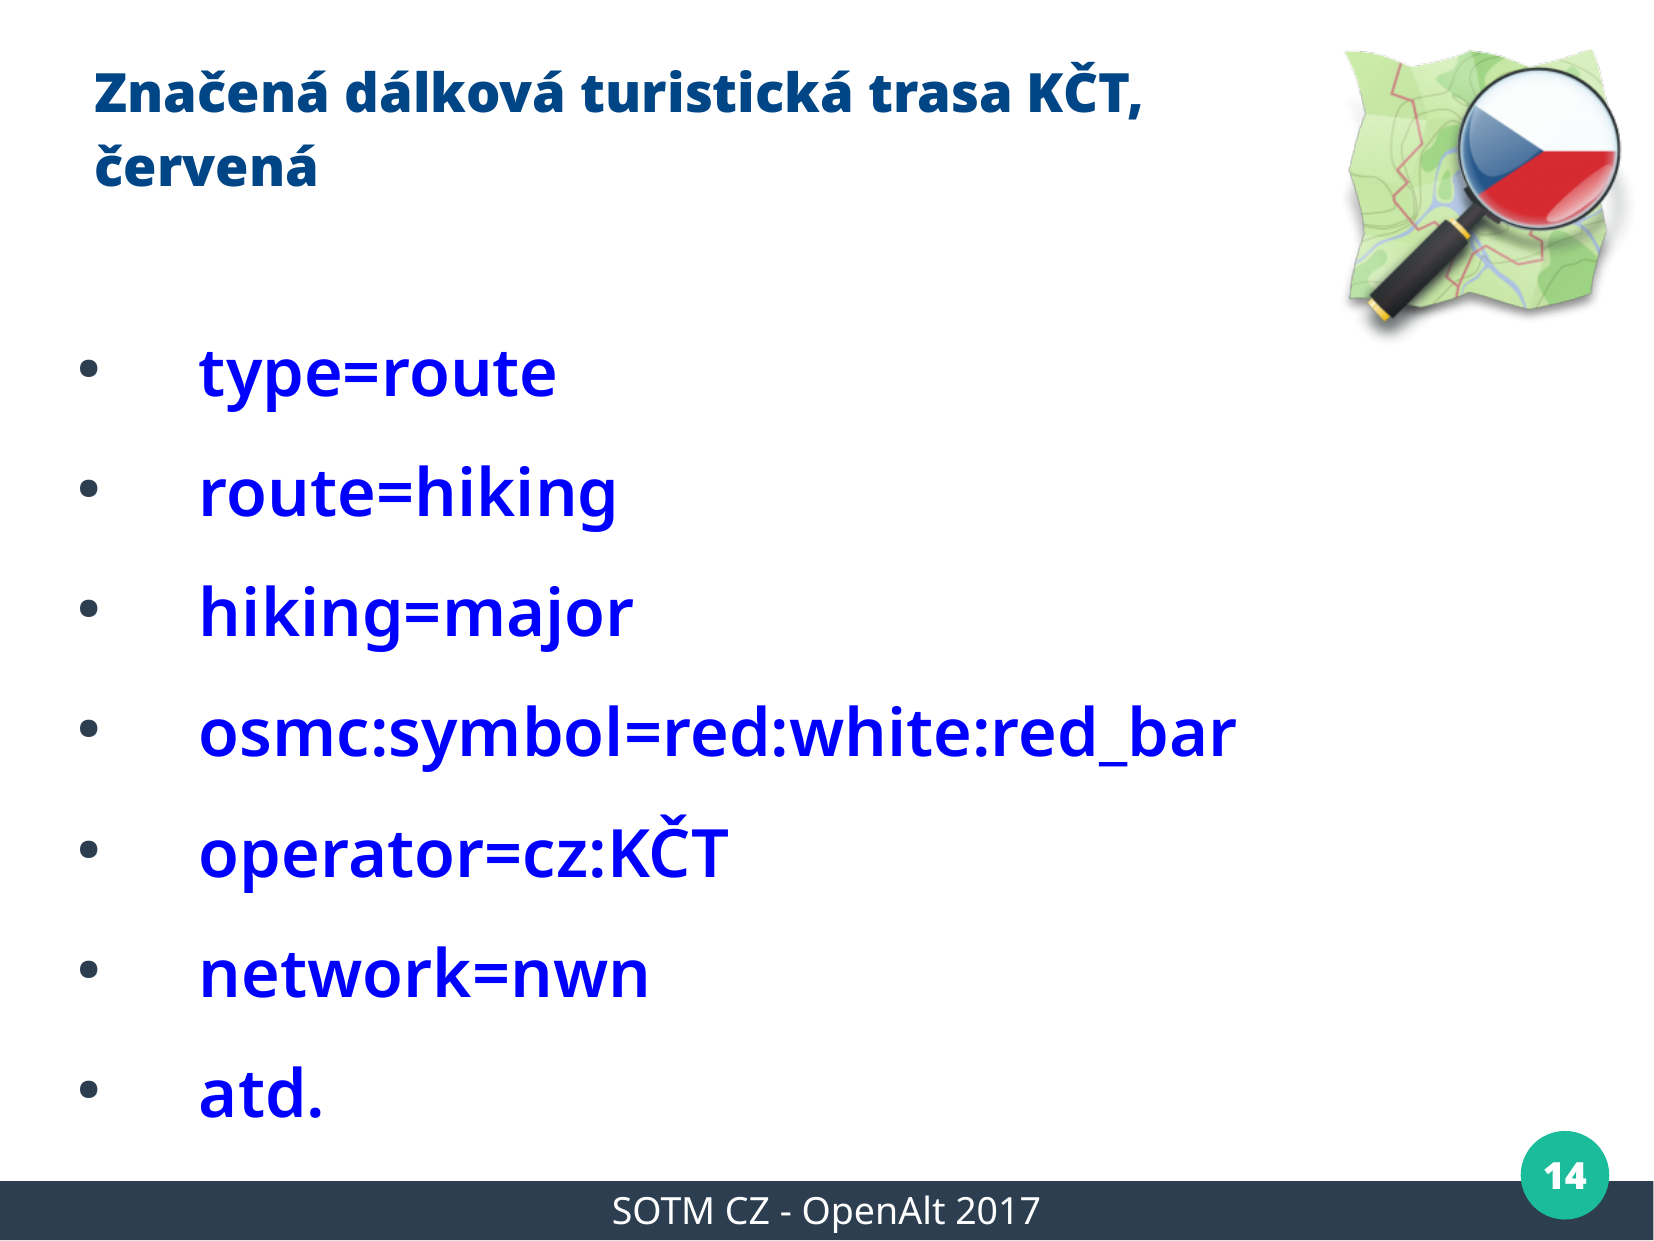

# Značená dálková turistická trasa KČT, červená
 type=route
 route=hiking
 hiking=major
 osmc:symbol=red:white:red_bar
 operator=cz:KČT
 network=nwn
 atd.
14
SOTM CZ - OpenAlt 2017